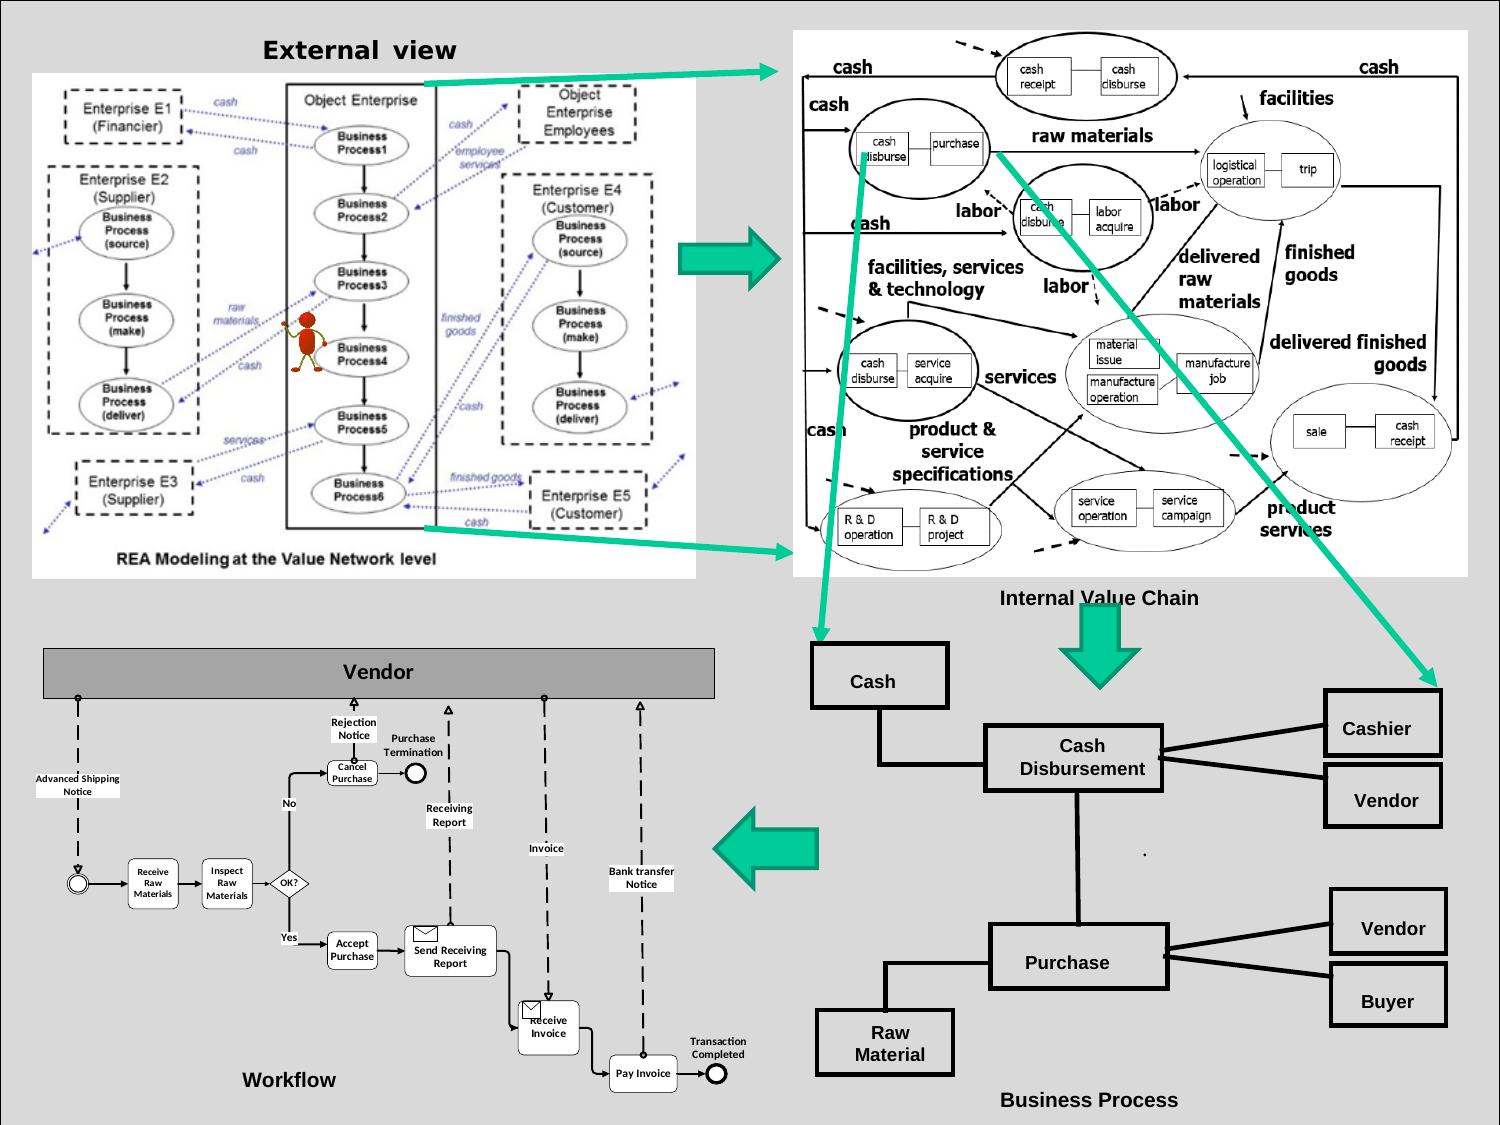

External view
Internal Value Chain
Cash
Cashier
Cash Disbursement
Vendor
Vendor
Purchase
Buyer
Raw Material
 Business Process
Workflow